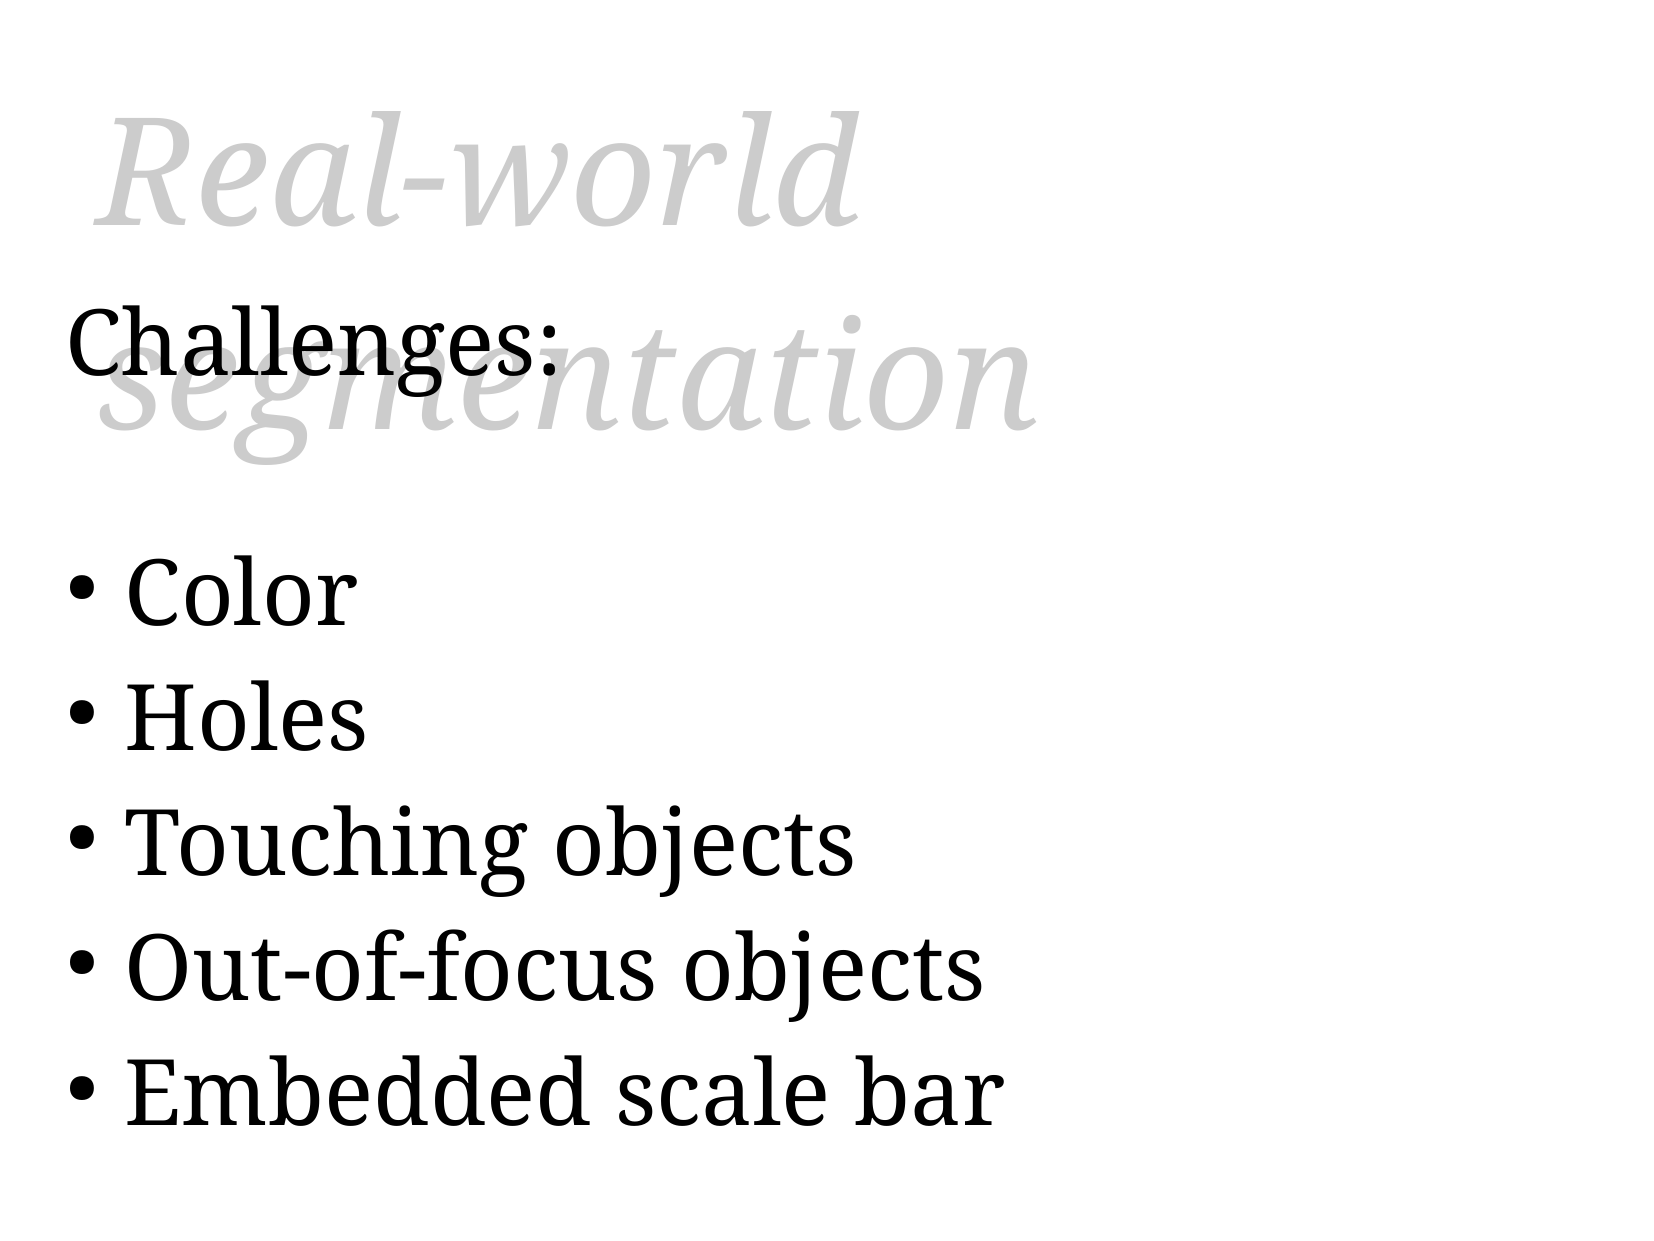

Real-world segmentation
Challenges:
 Color
 Holes
 Touching objects
 Out-of-focus objects
 Embedded scale bar